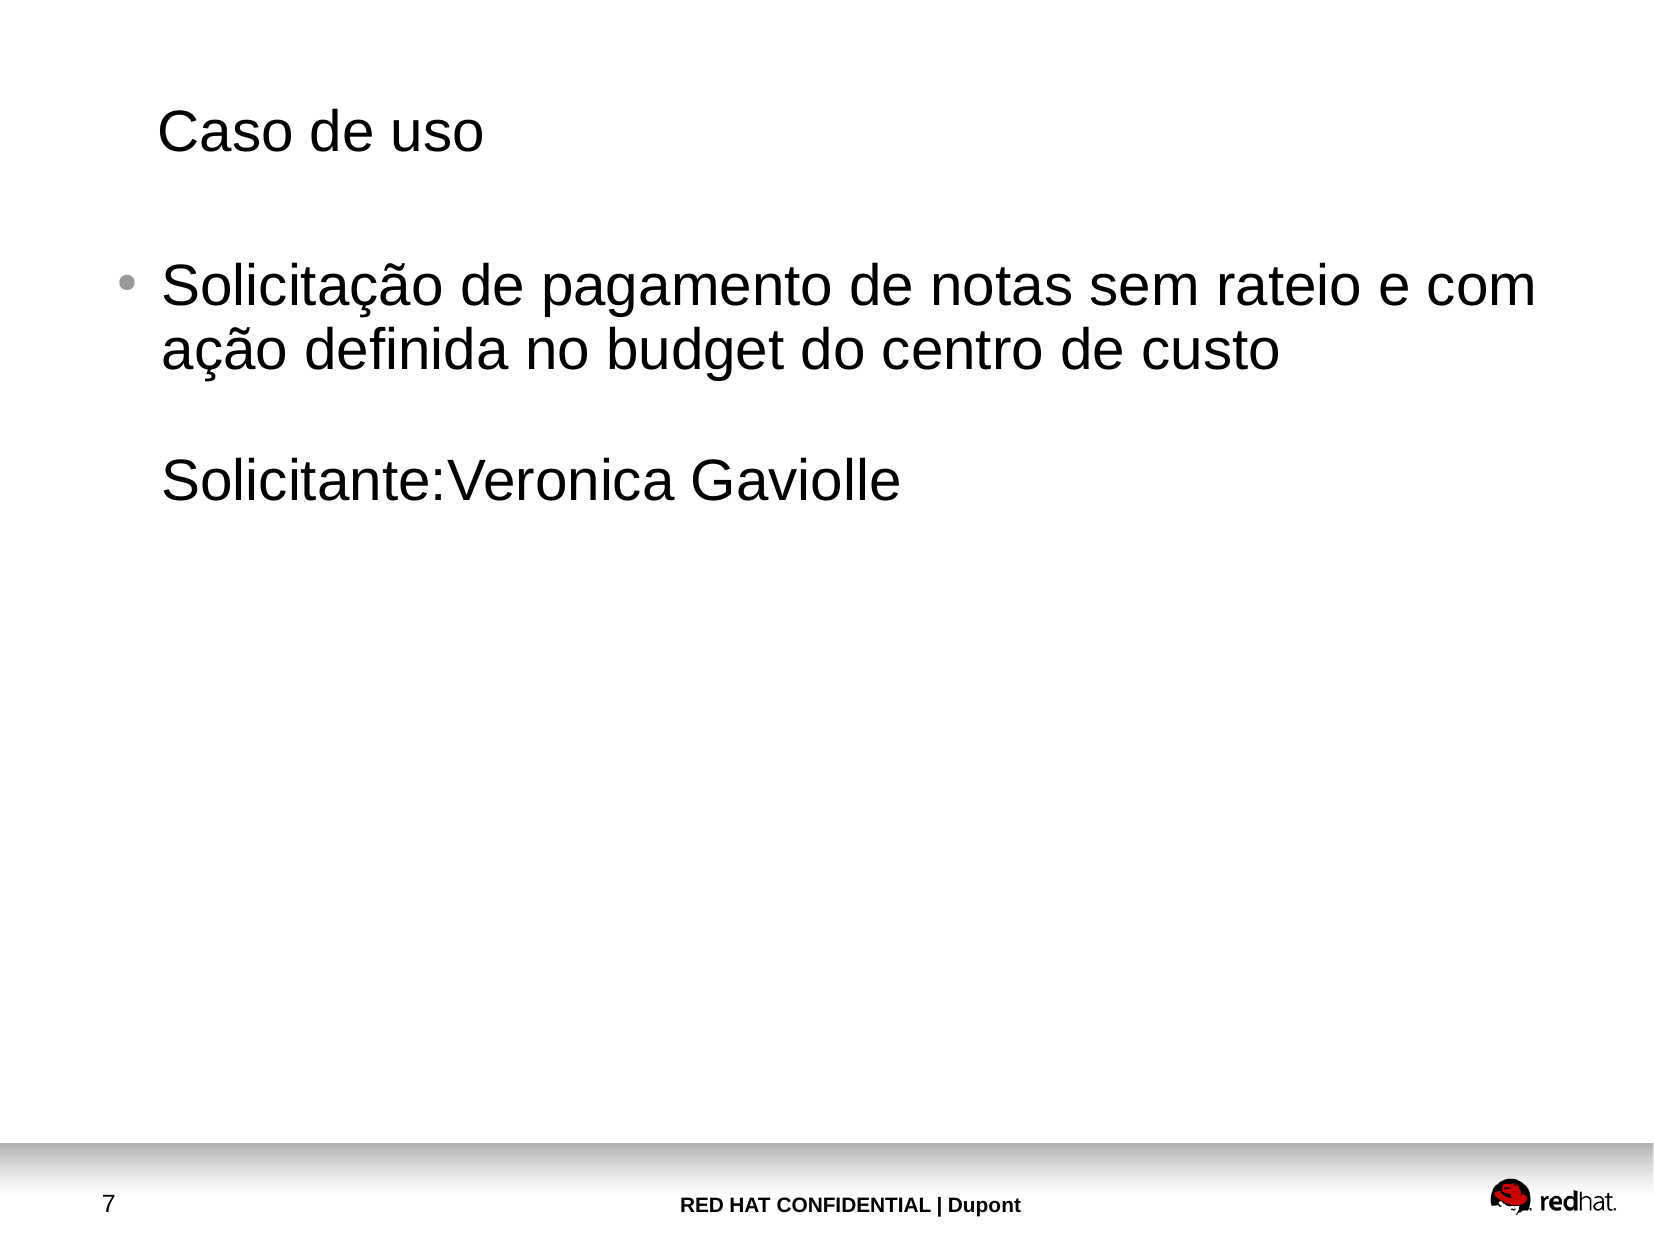

Caso de uso
Solicitação de pagamento de notas sem rateio e com ação definida no budget do centro de custo
Solicitante:Veronica Gaviolle